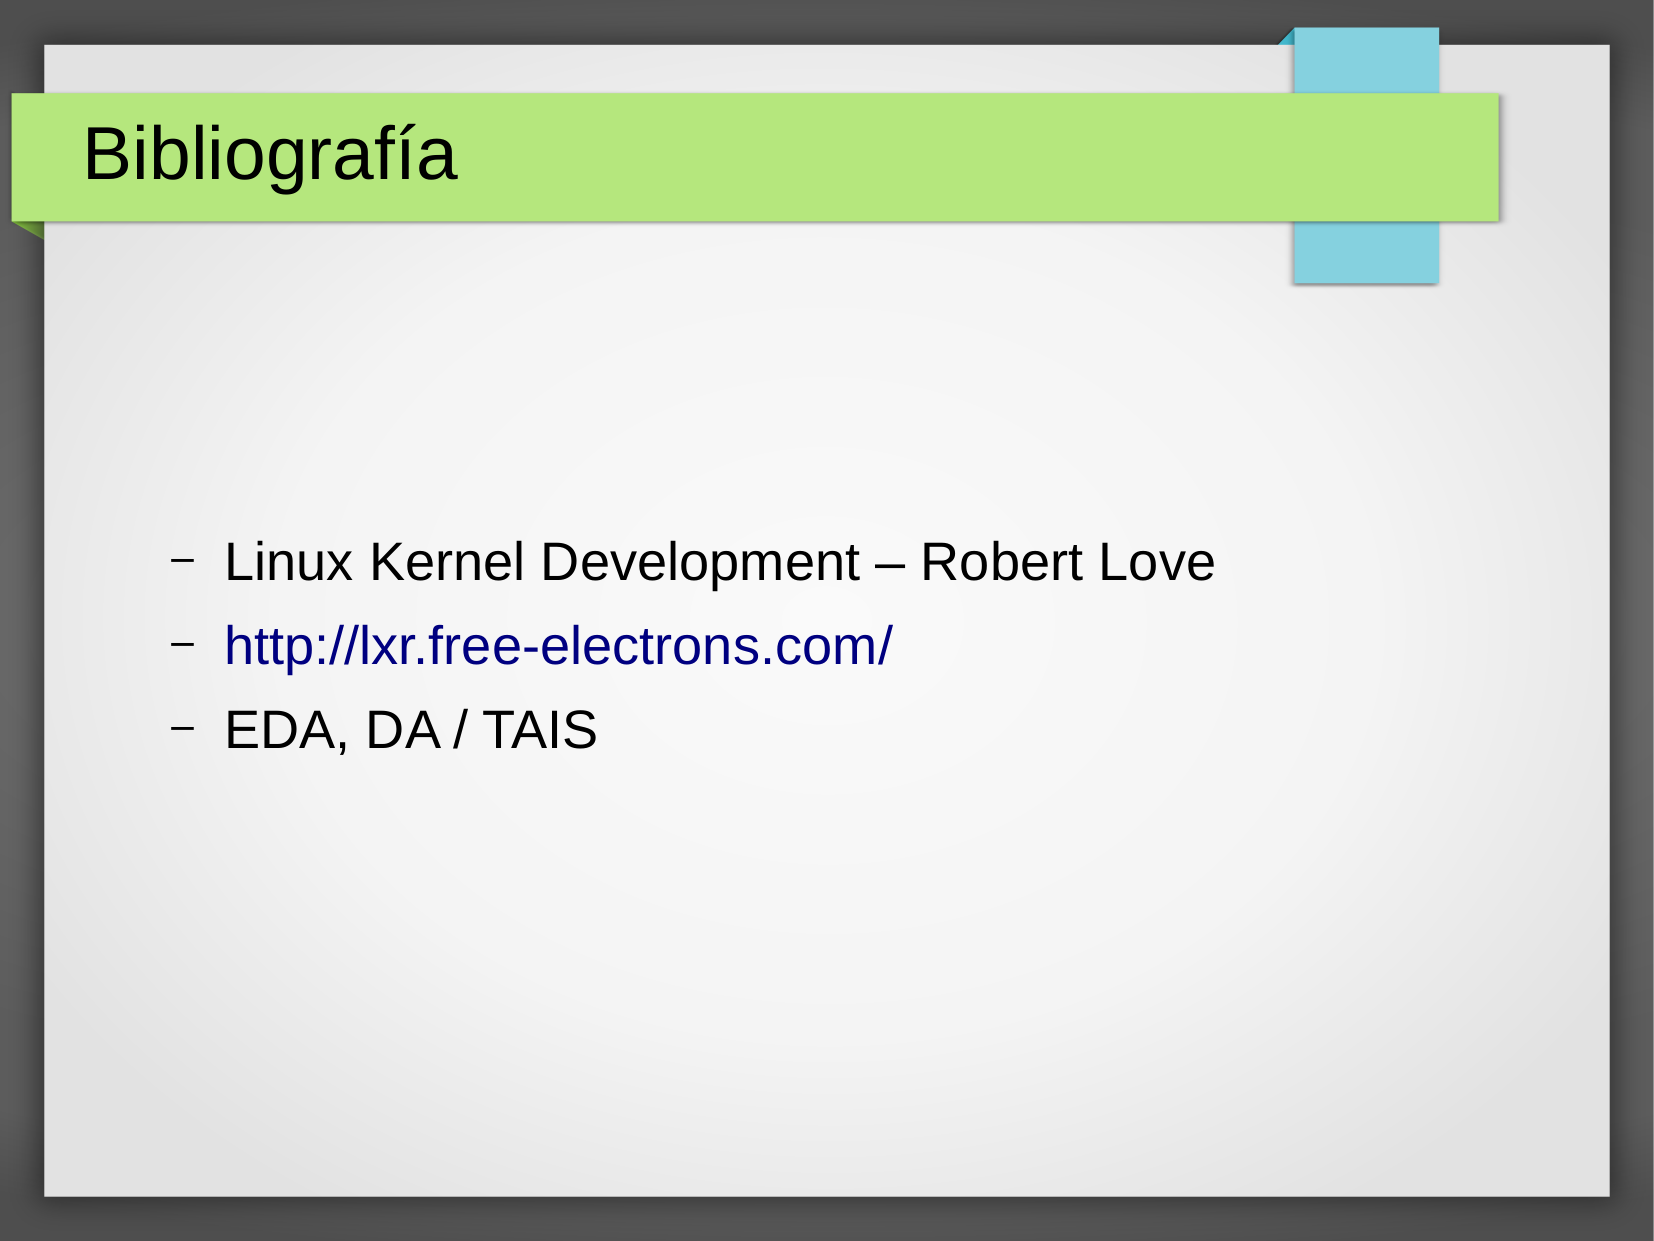

# Bibliografía
Linux Kernel Development – Robert Love
http://lxr.free-electrons.com/
EDA, DA / TAIS